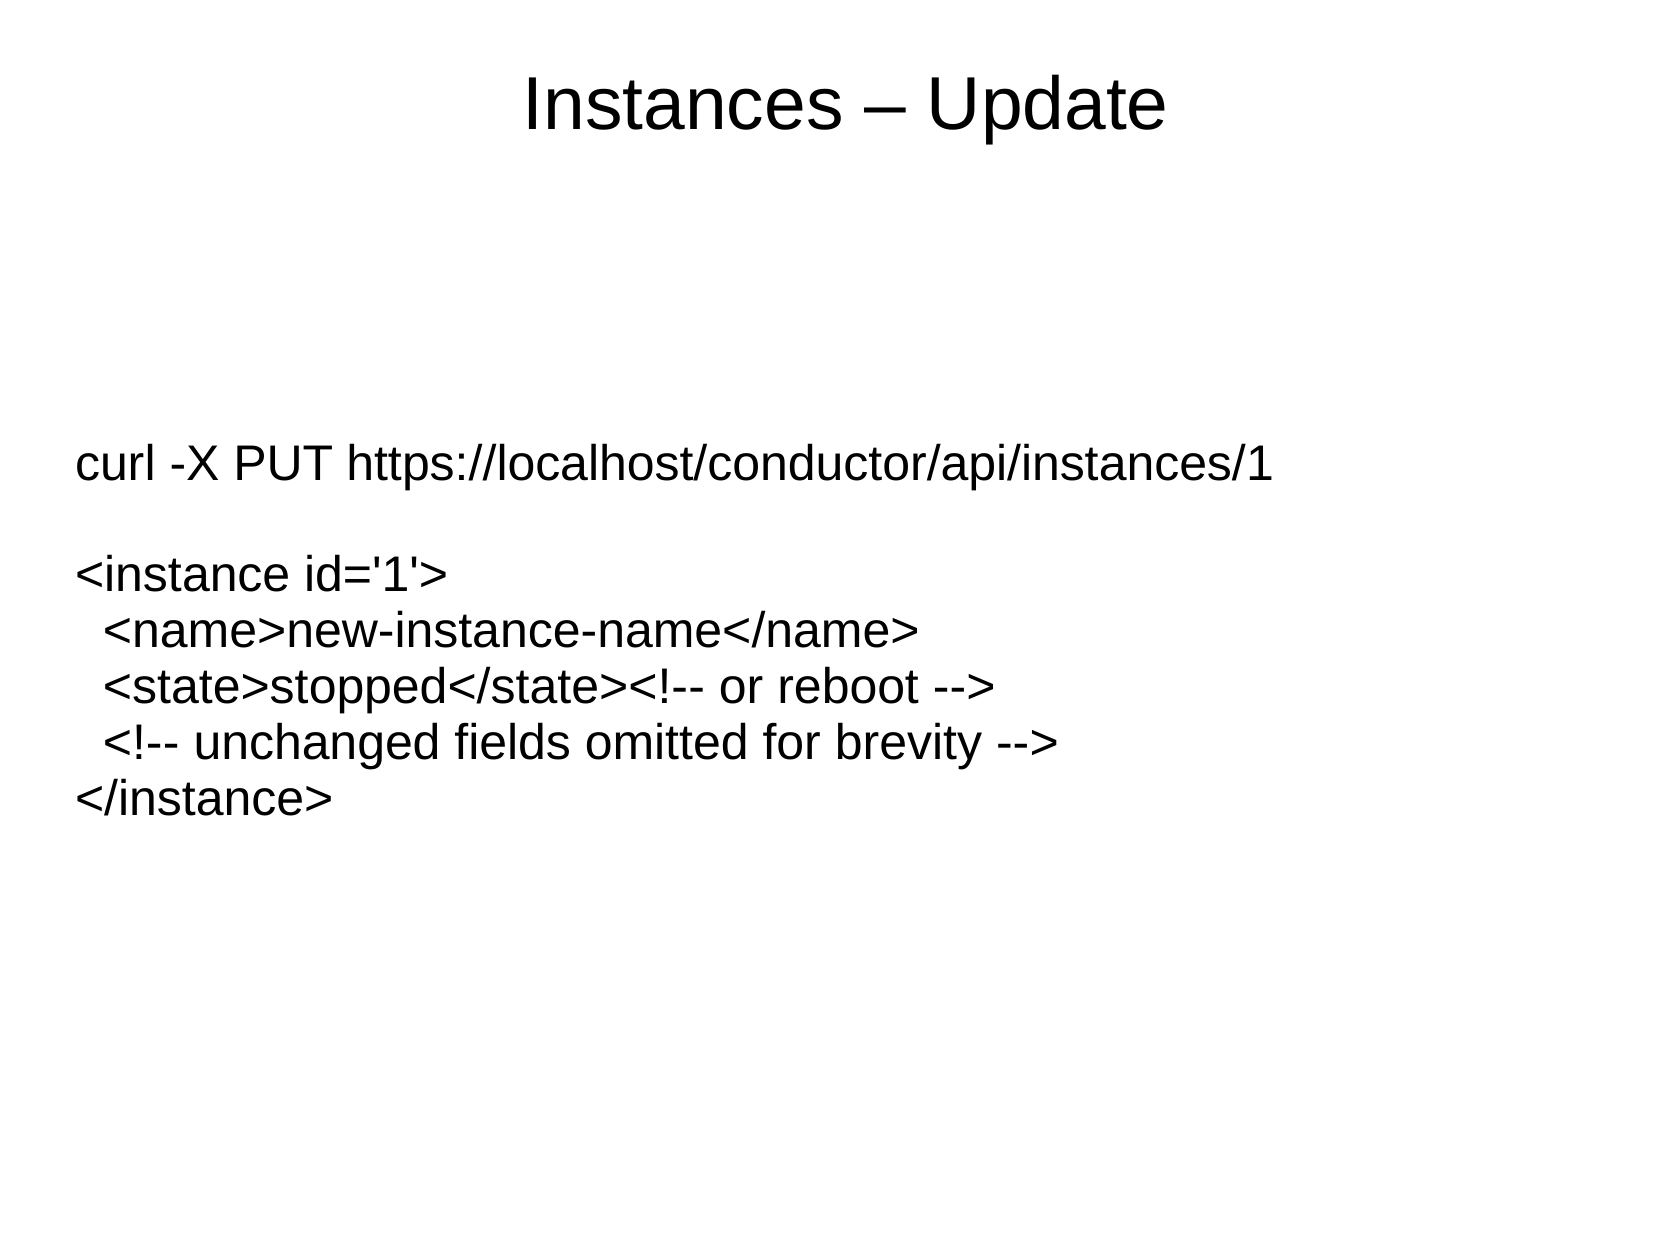

# Instances – Update
curl -X PUT https://localhost/conductor/api/instances/1
<instance id='1'>
 <name>new-instance-name</name>
 <state>stopped</state><!-- or reboot -->
 <!-- unchanged fields omitted for brevity -->
</instance>